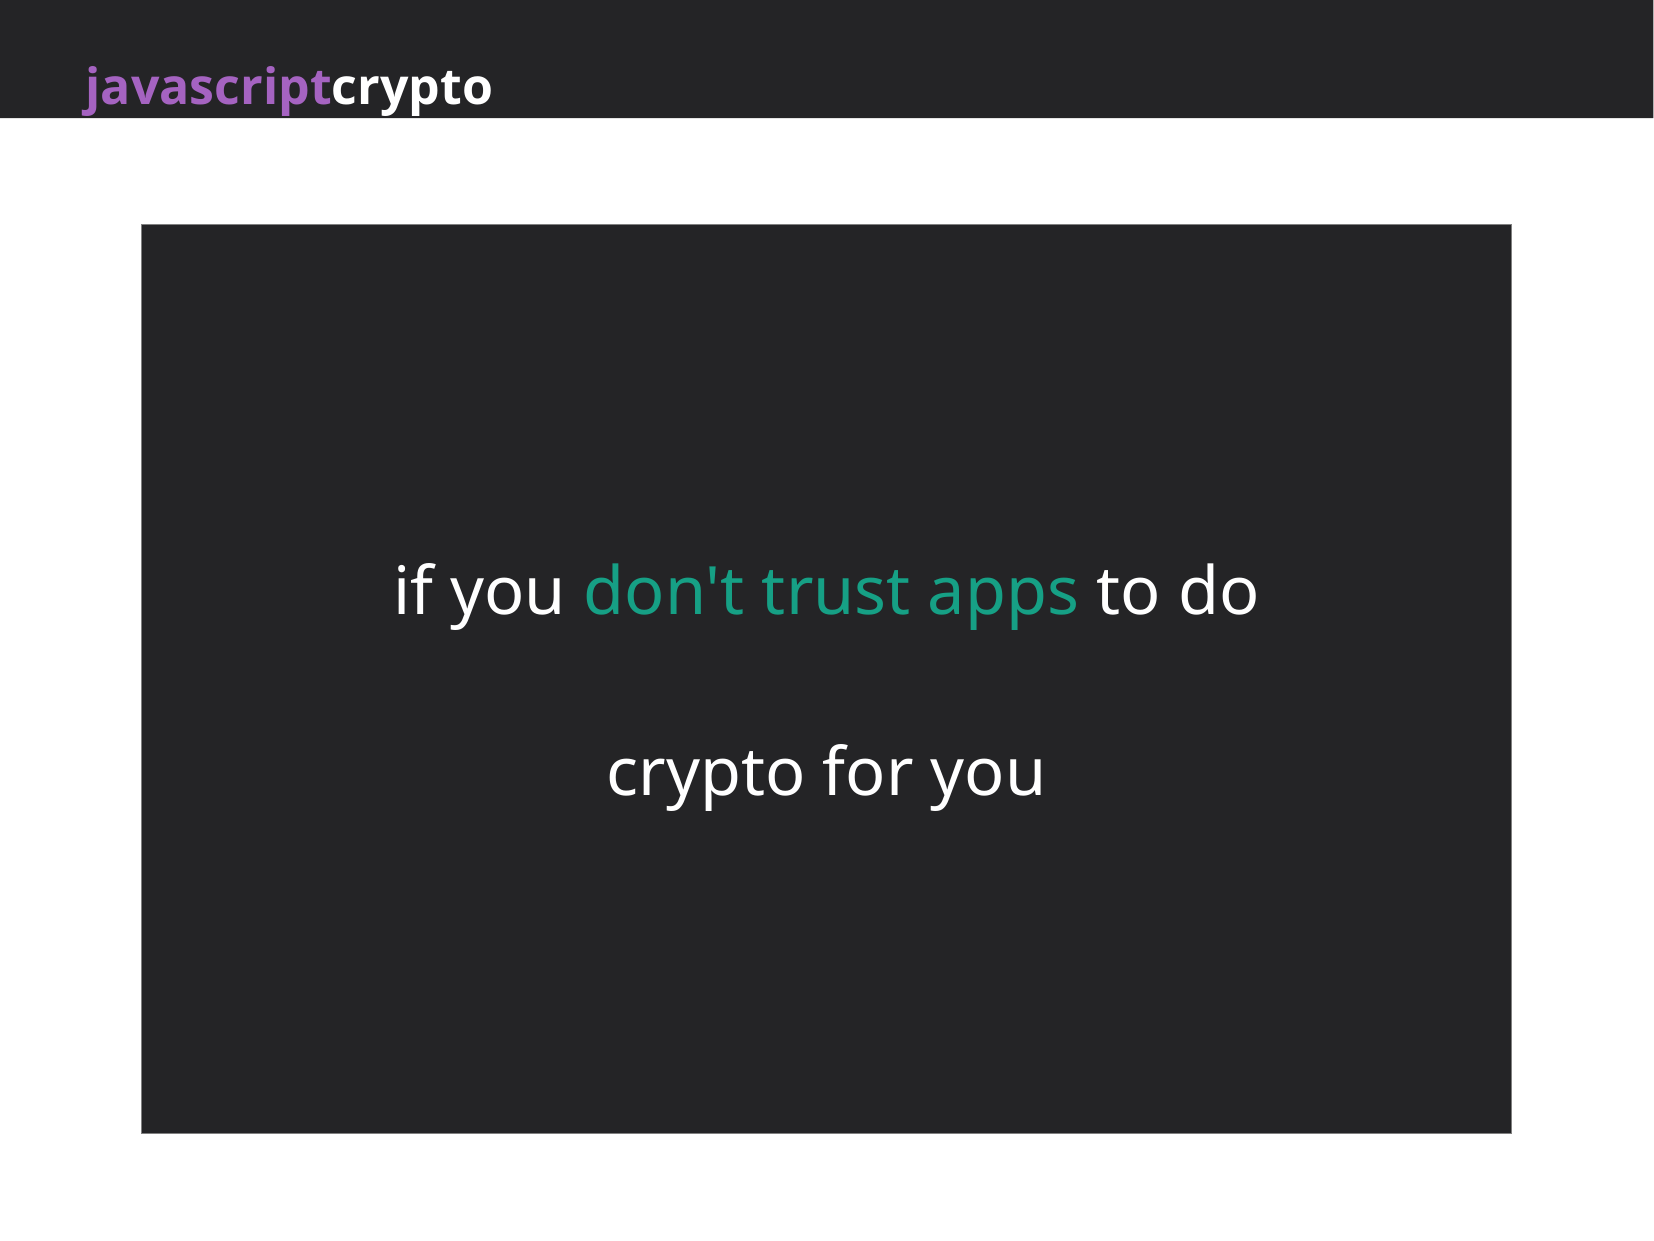

javascriptcrypto
if you don't trust apps to do
crypto for you
if you don't trust them to do
crypto for you